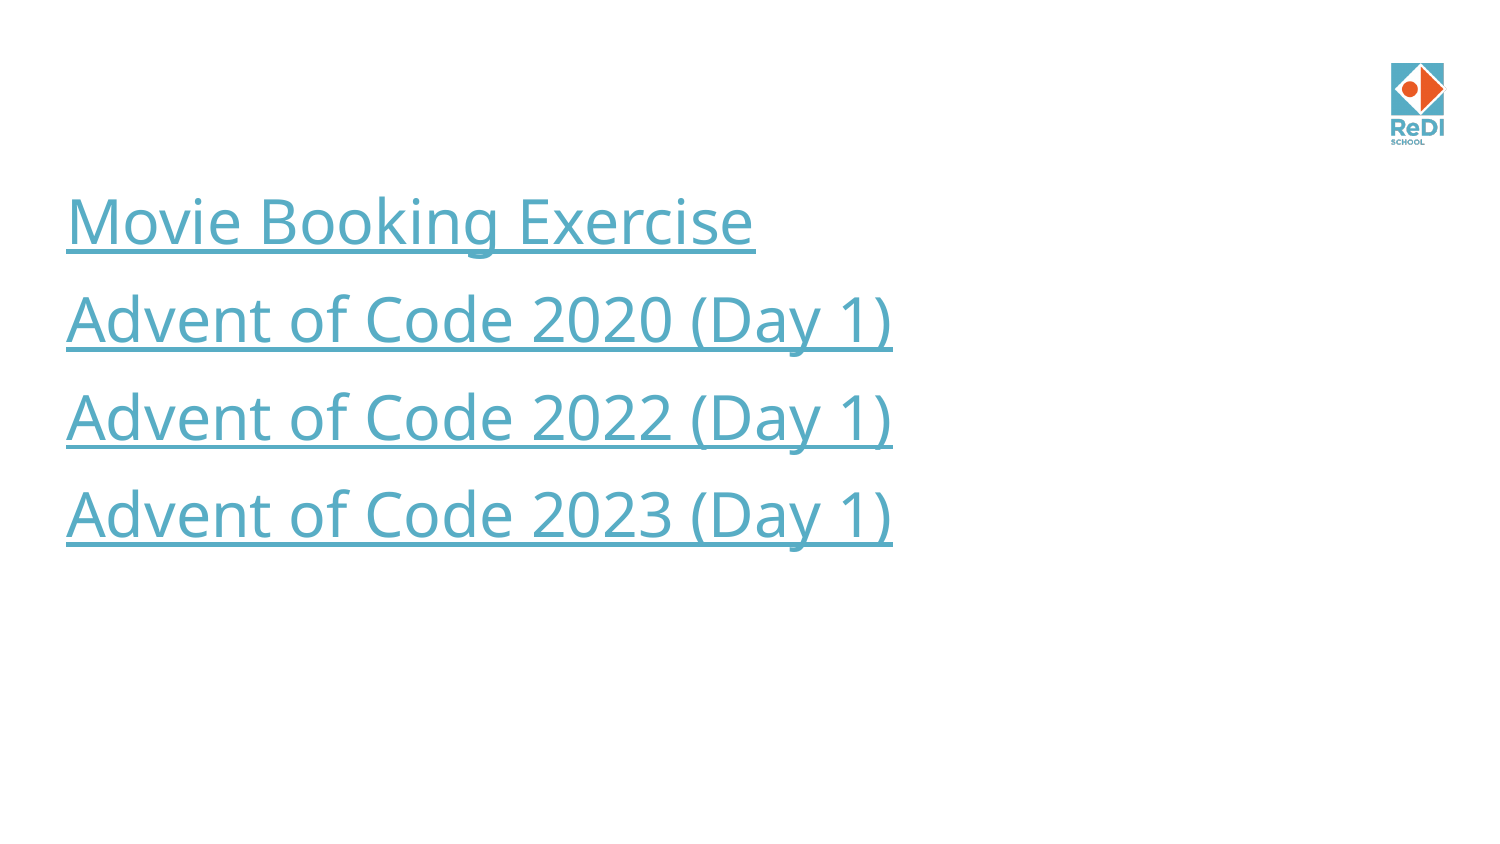

#
Movie Booking Exercise
Advent of Code 2020 (Day 1)
Advent of Code 2022 (Day 1)
Advent of Code 2023 (Day 1)